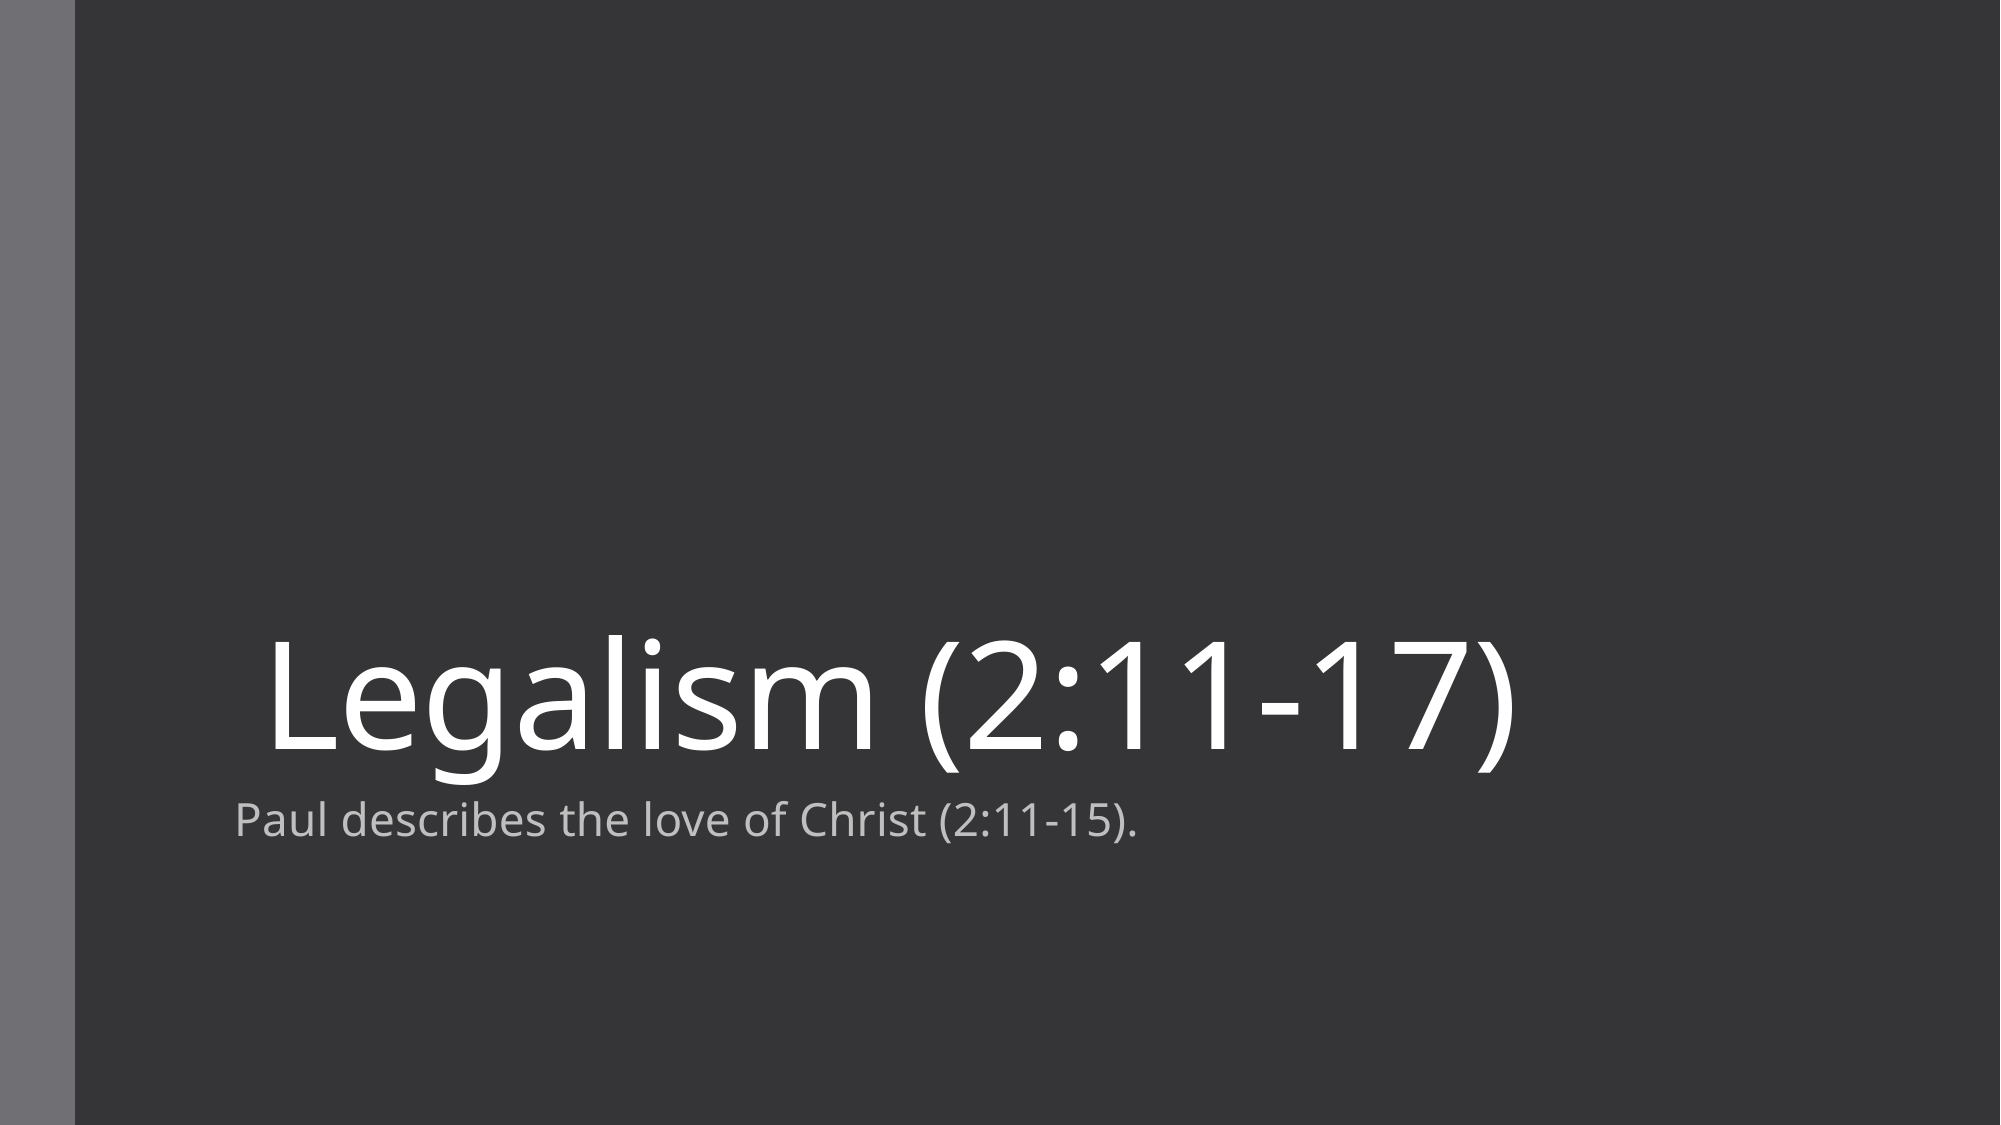

# Legalism (2:11-17)
 Paul describes the love of Christ (2:11-15).